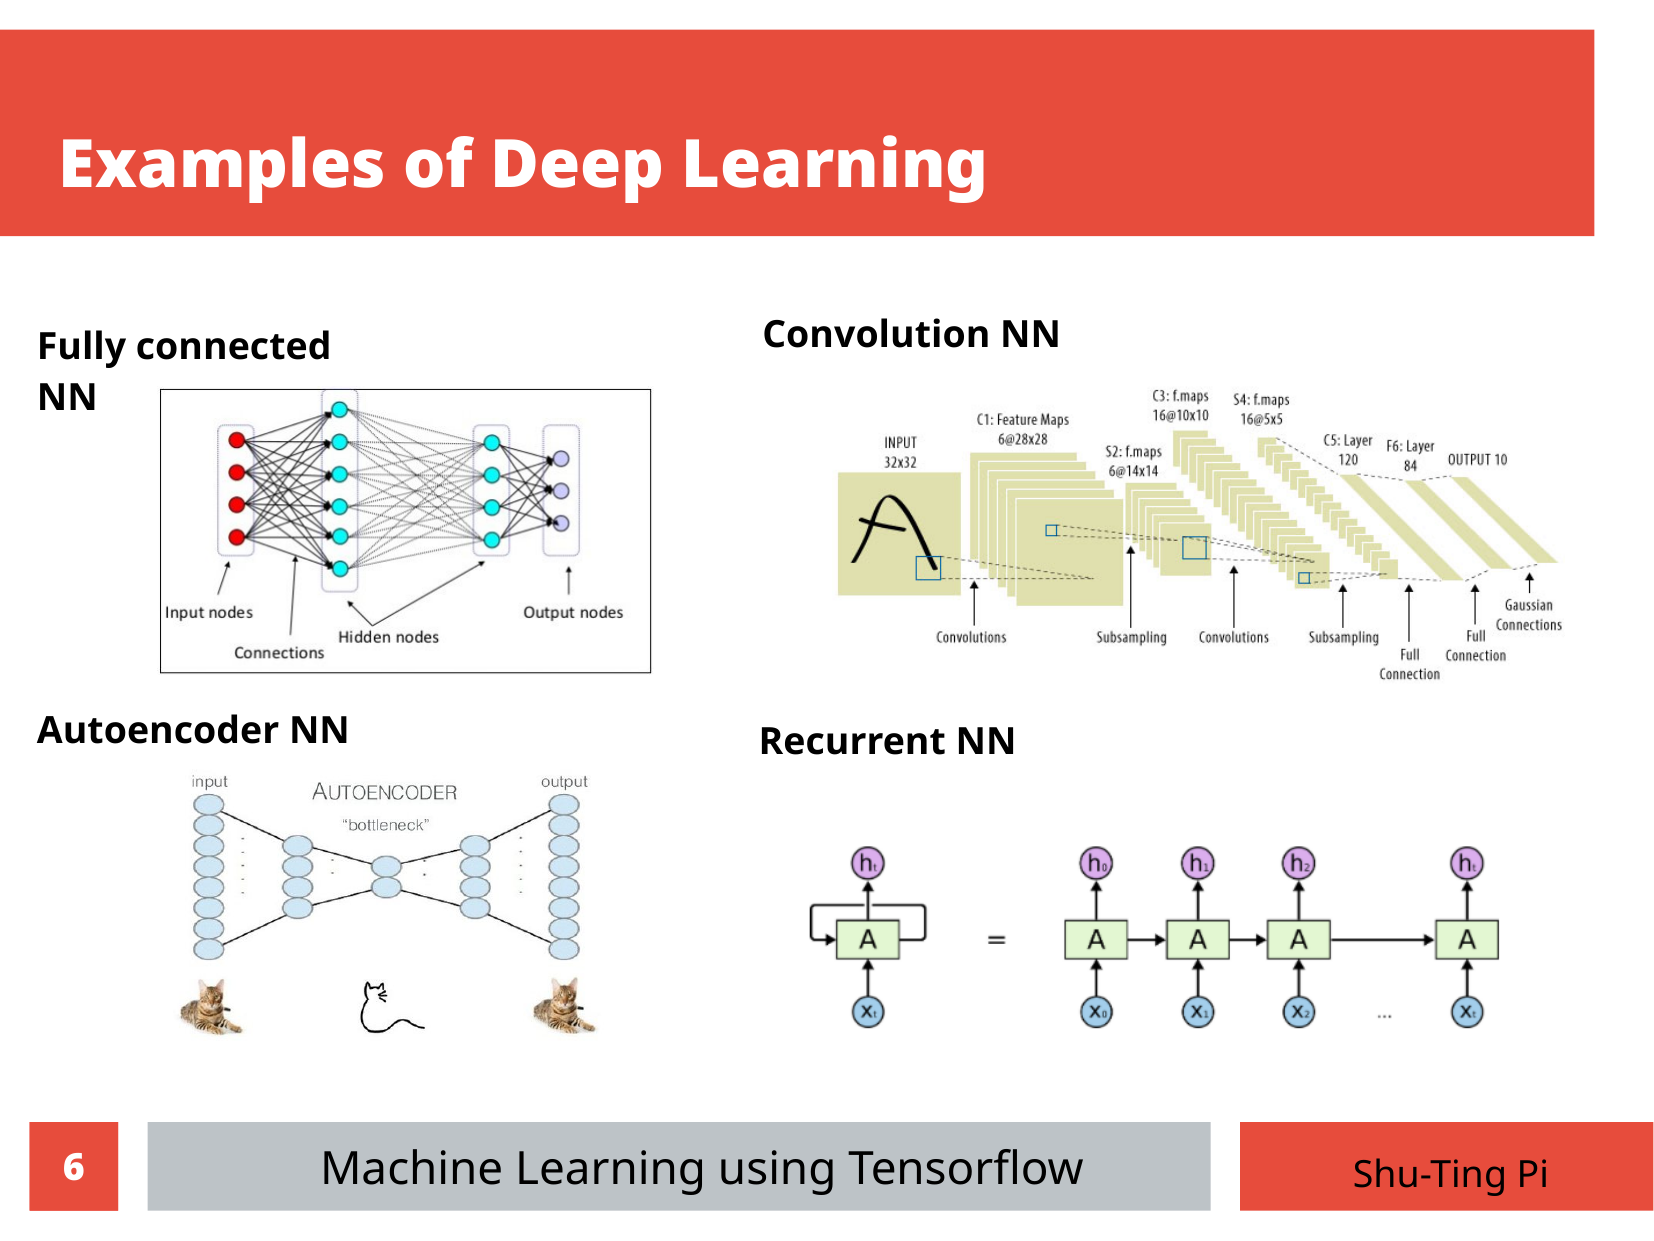

# Examples of Deep Learning
Convolution NN
Fully connected NN
Autoencoder NN
Recurrent NN
6
Machine Learning using Tensorflow
Shu-Ting Pi